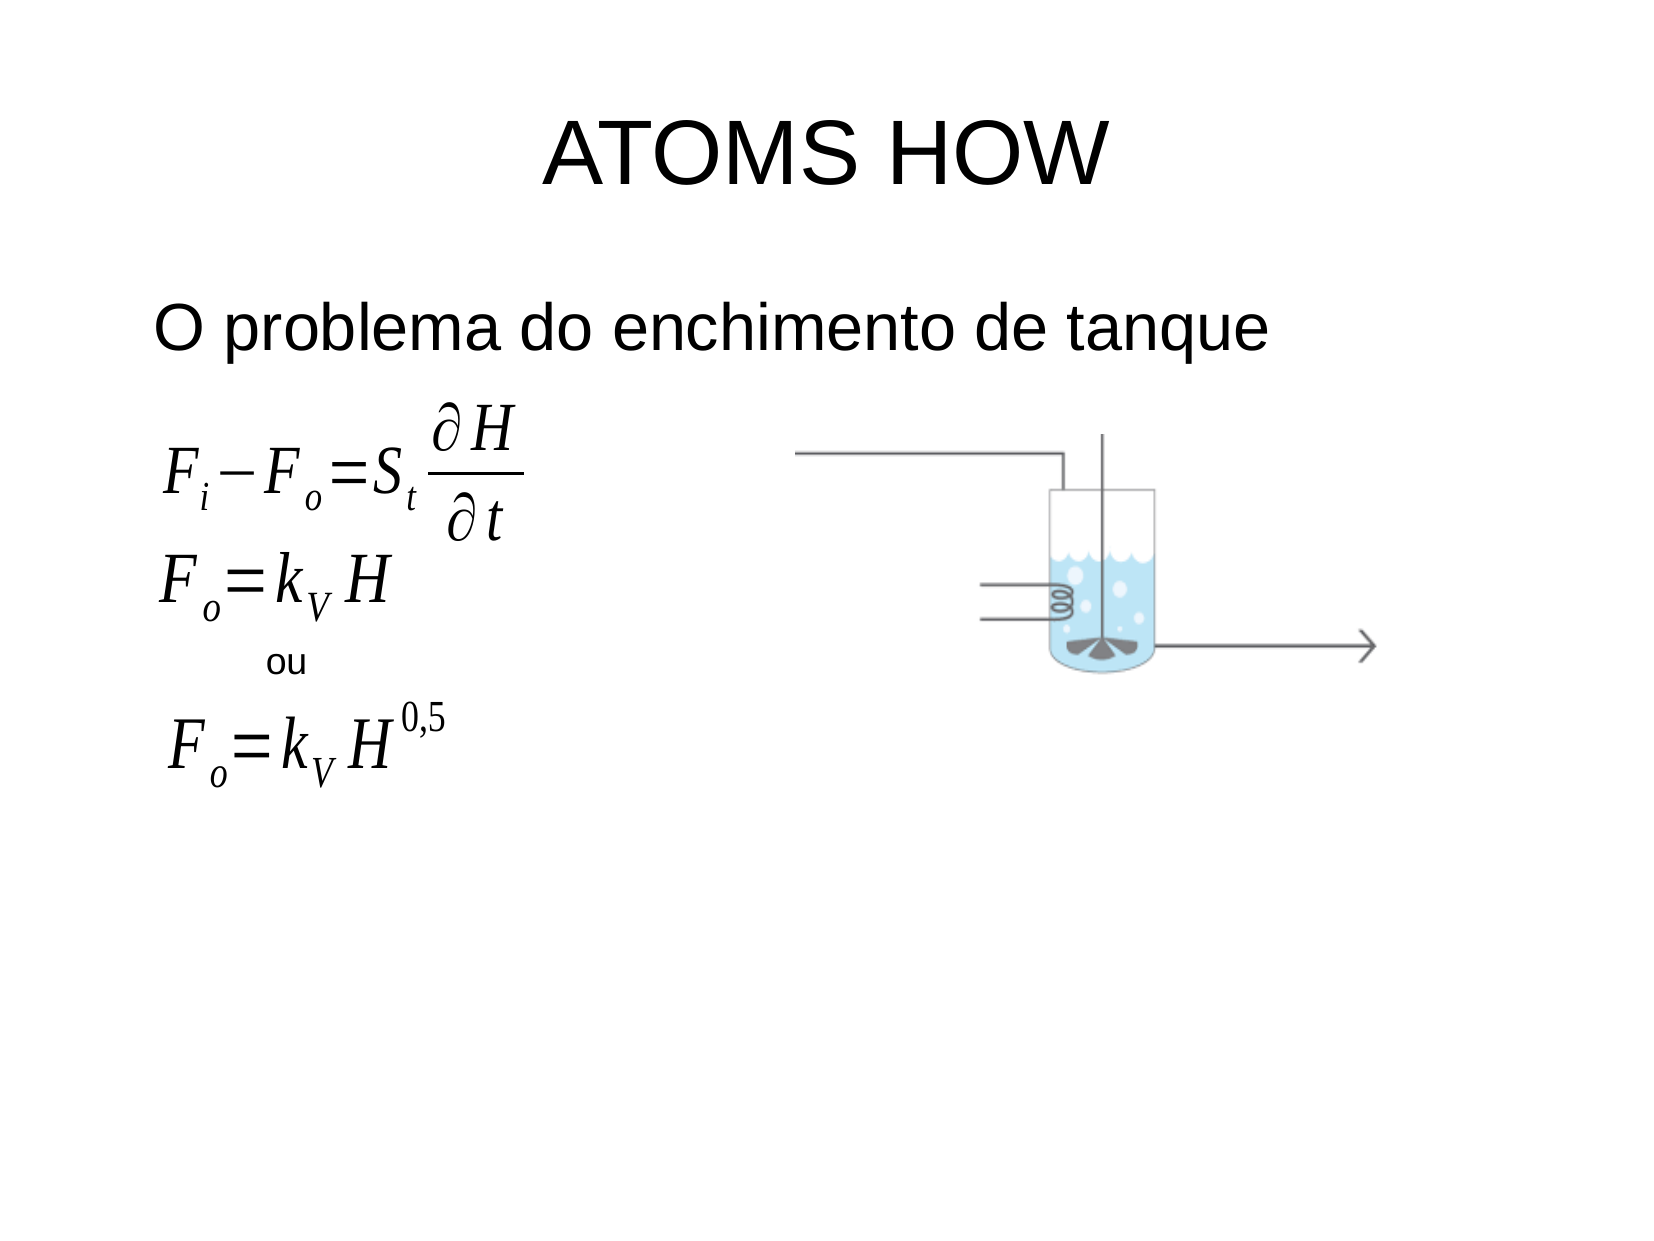

# ATOMS HOW
O problema do enchimento de tanque
ou